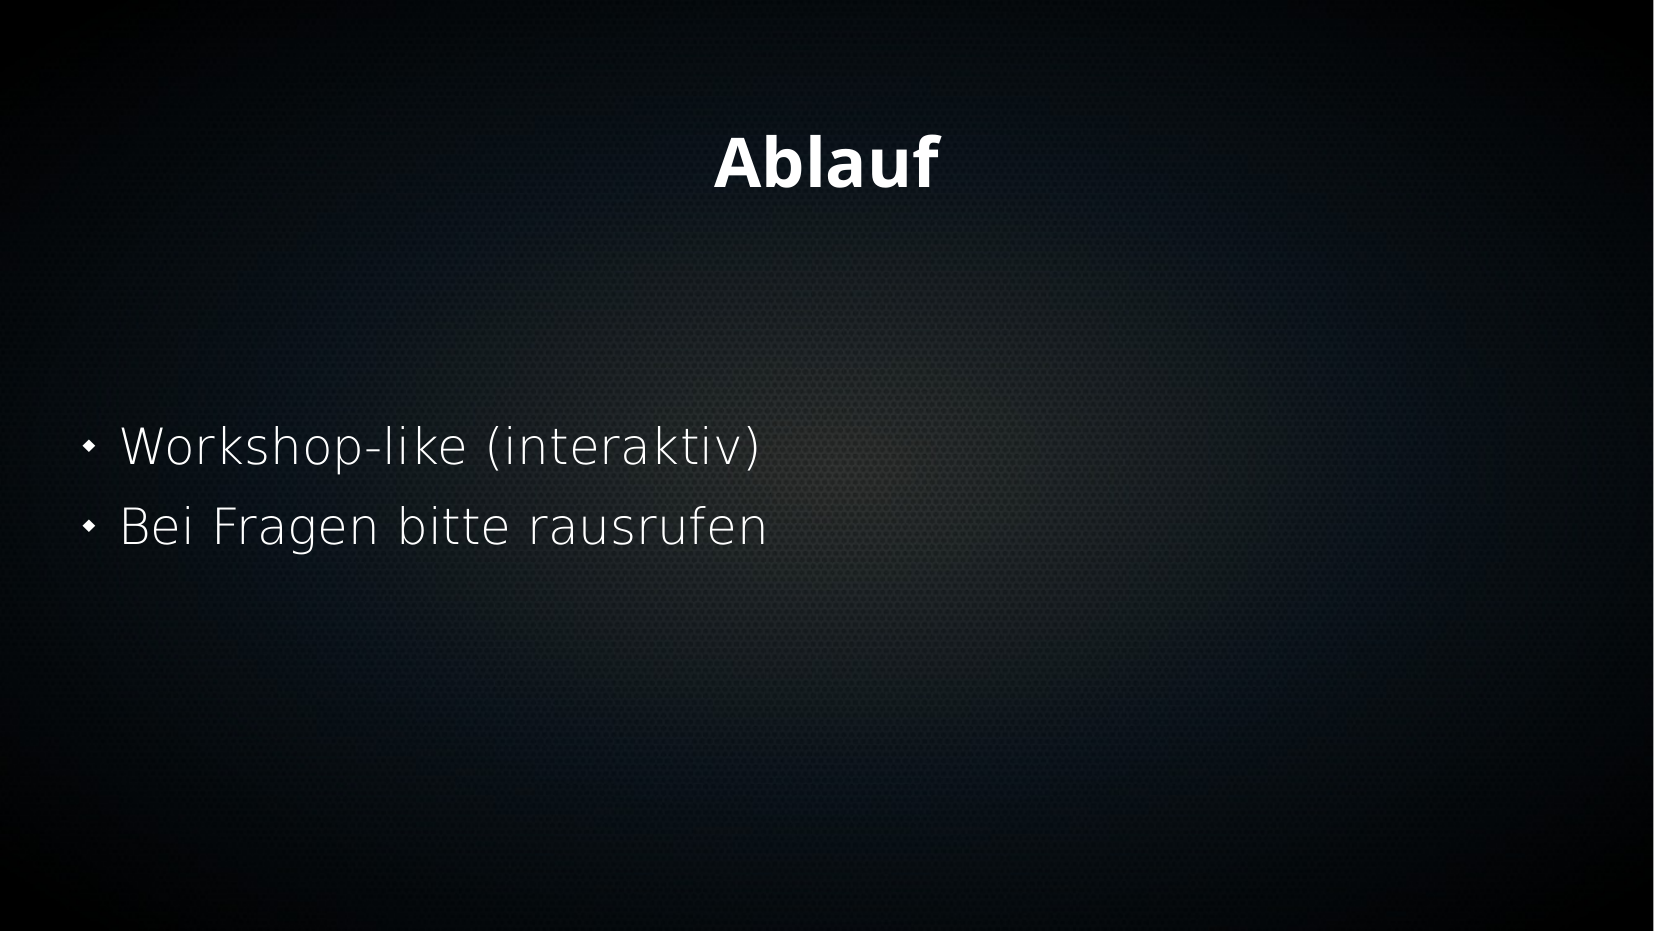

# Ablauf
Workshop-like (interaktiv)
Bei Fragen bitte rausrufen